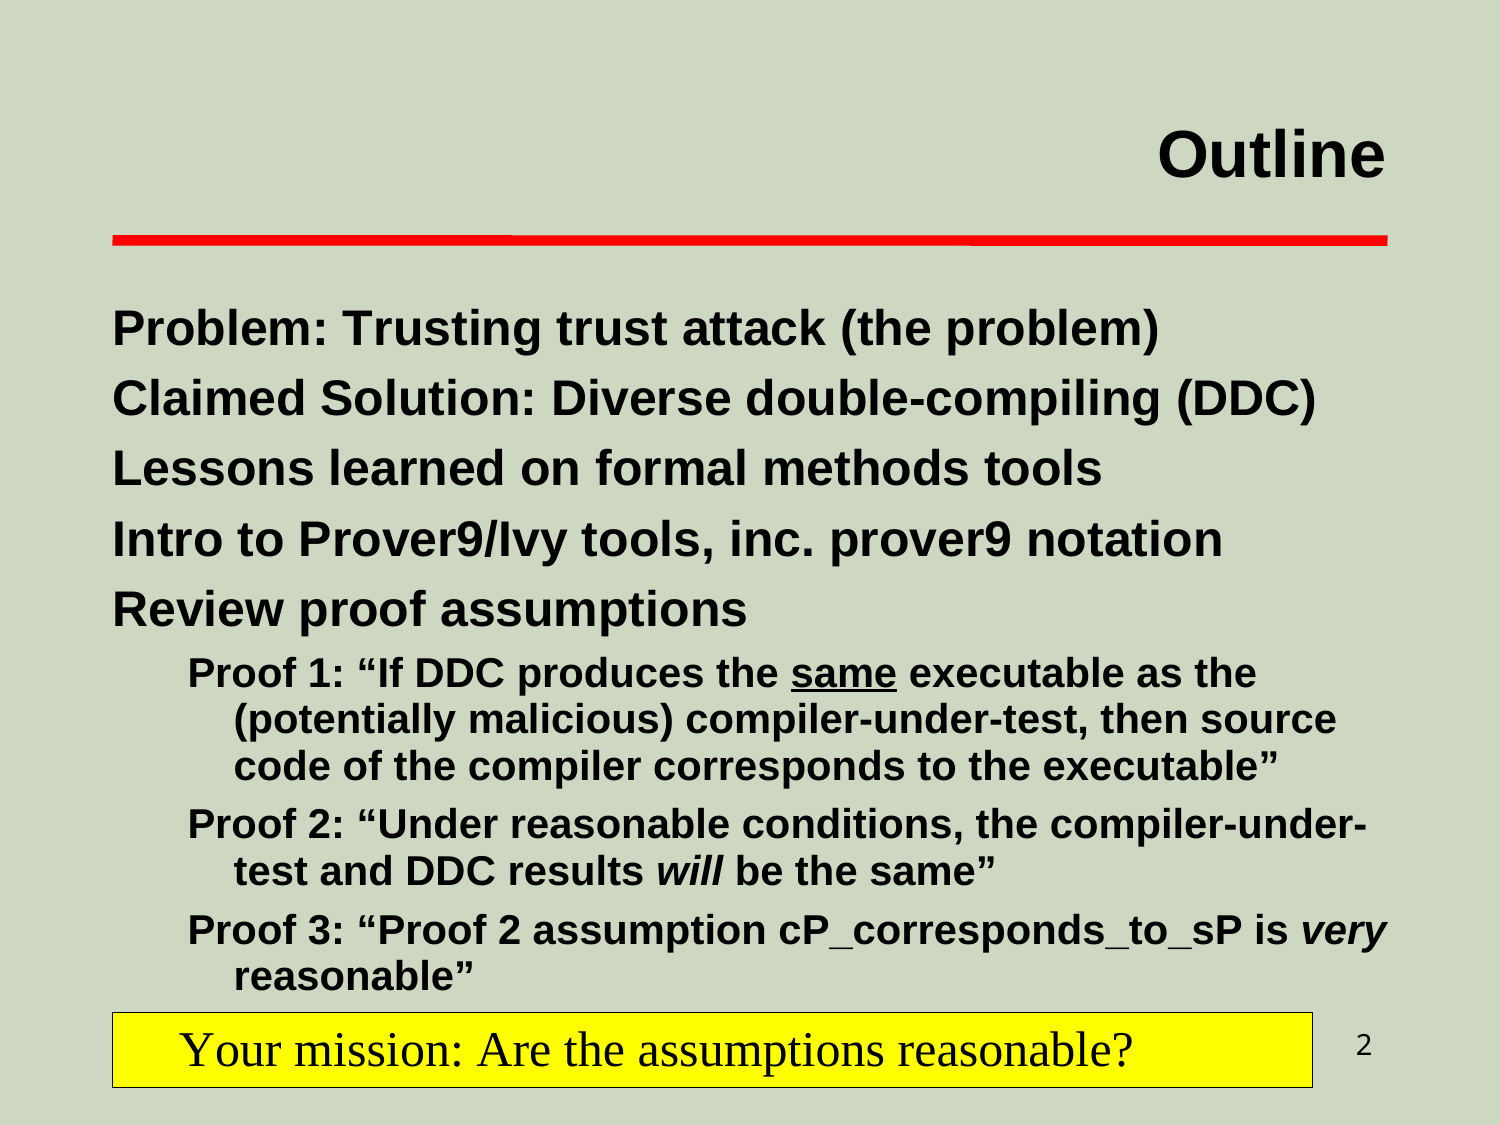

# Outline
Problem: Trusting trust attack (the problem)
Claimed Solution: Diverse double-compiling (DDC)
Lessons learned on formal methods tools
Intro to Prover9/Ivy tools, inc. prover9 notation
Review proof assumptions
Proof 1: “If DDC produces the same executable as the (potentially malicious) compiler-under-test, then source code of the compiler corresponds to the executable”
Proof 2: “Under reasonable conditions, the compiler-under-test and DDC results will be the same”
Proof 3: “Proof 2 assumption cP_corresponds_to_sP is very reasonable”
Your mission: Are the assumptions reasonable?